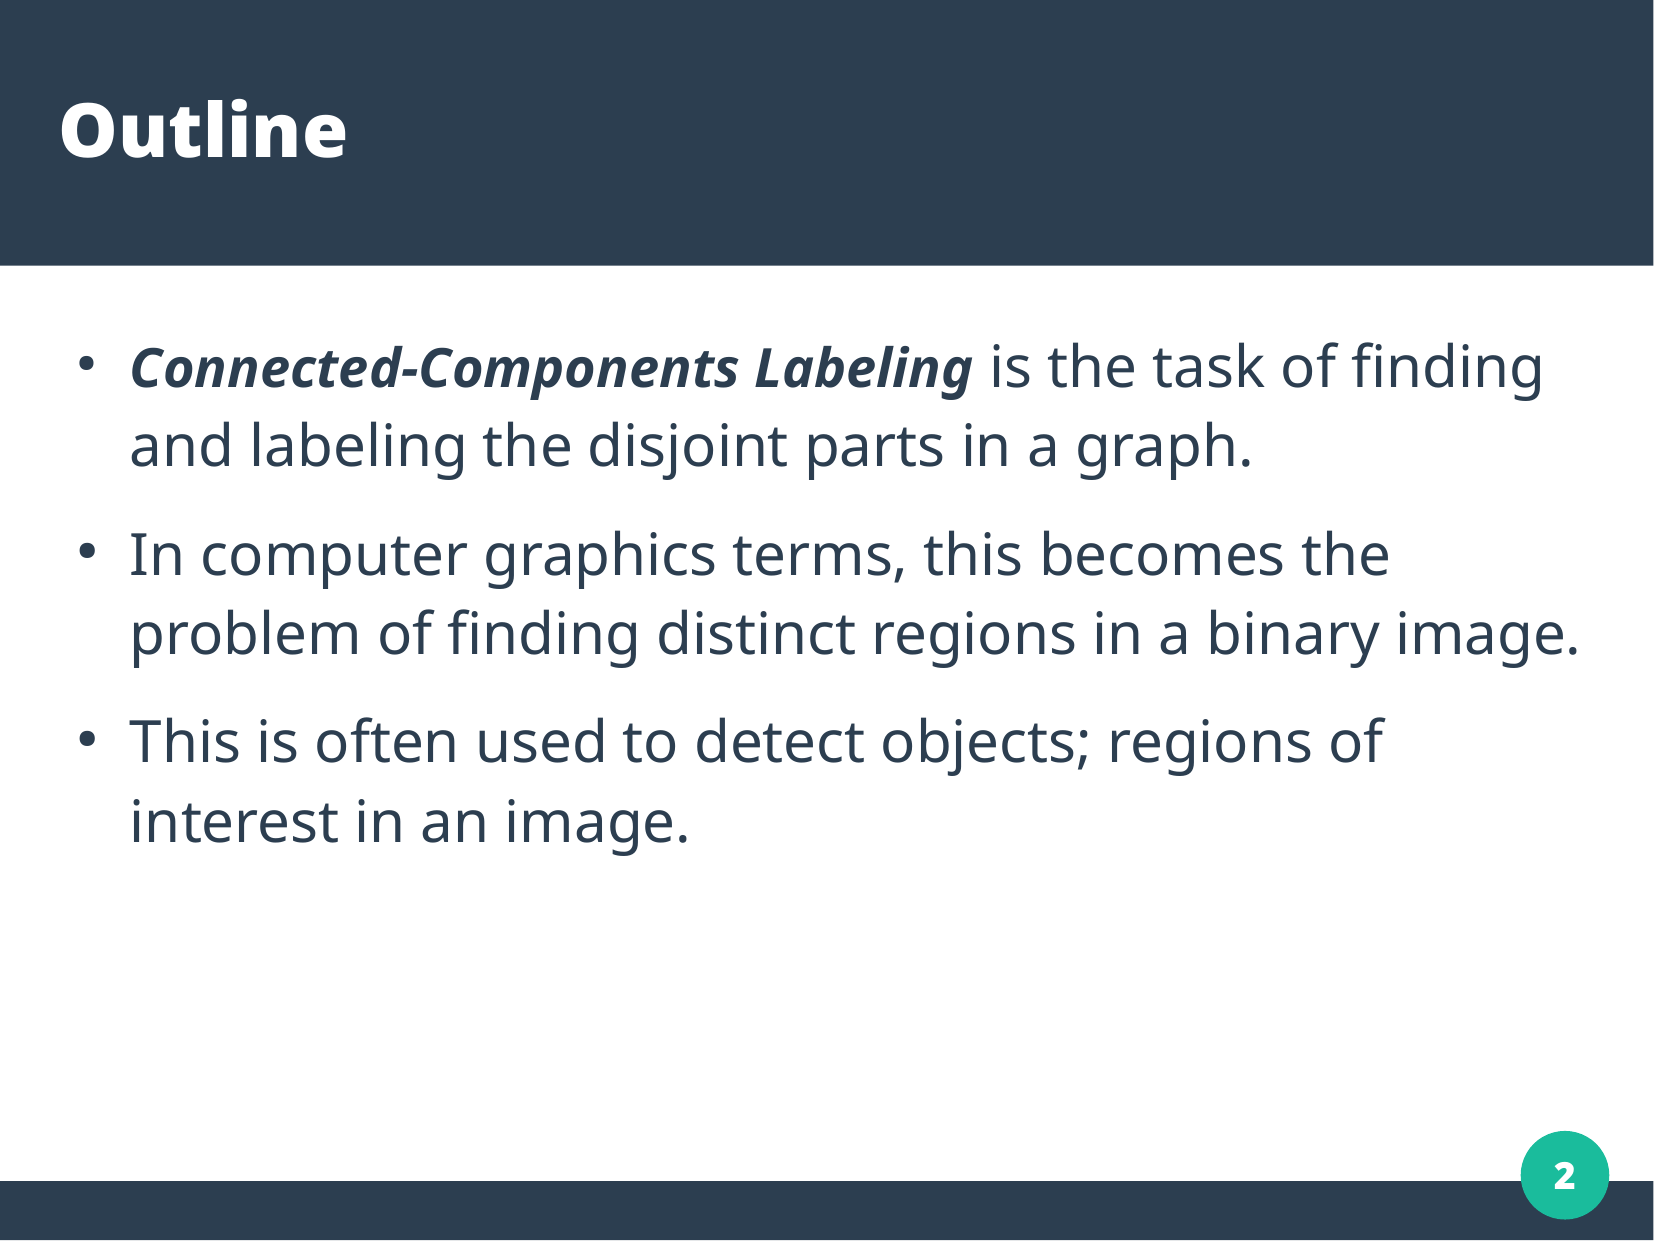

# Outline
Connected-Components Labeling is the task of finding and labeling the disjoint parts in a graph.
In computer graphics terms, this becomes the problem of finding distinct regions in a binary image.
This is often used to detect objects; regions of interest in an image.
2